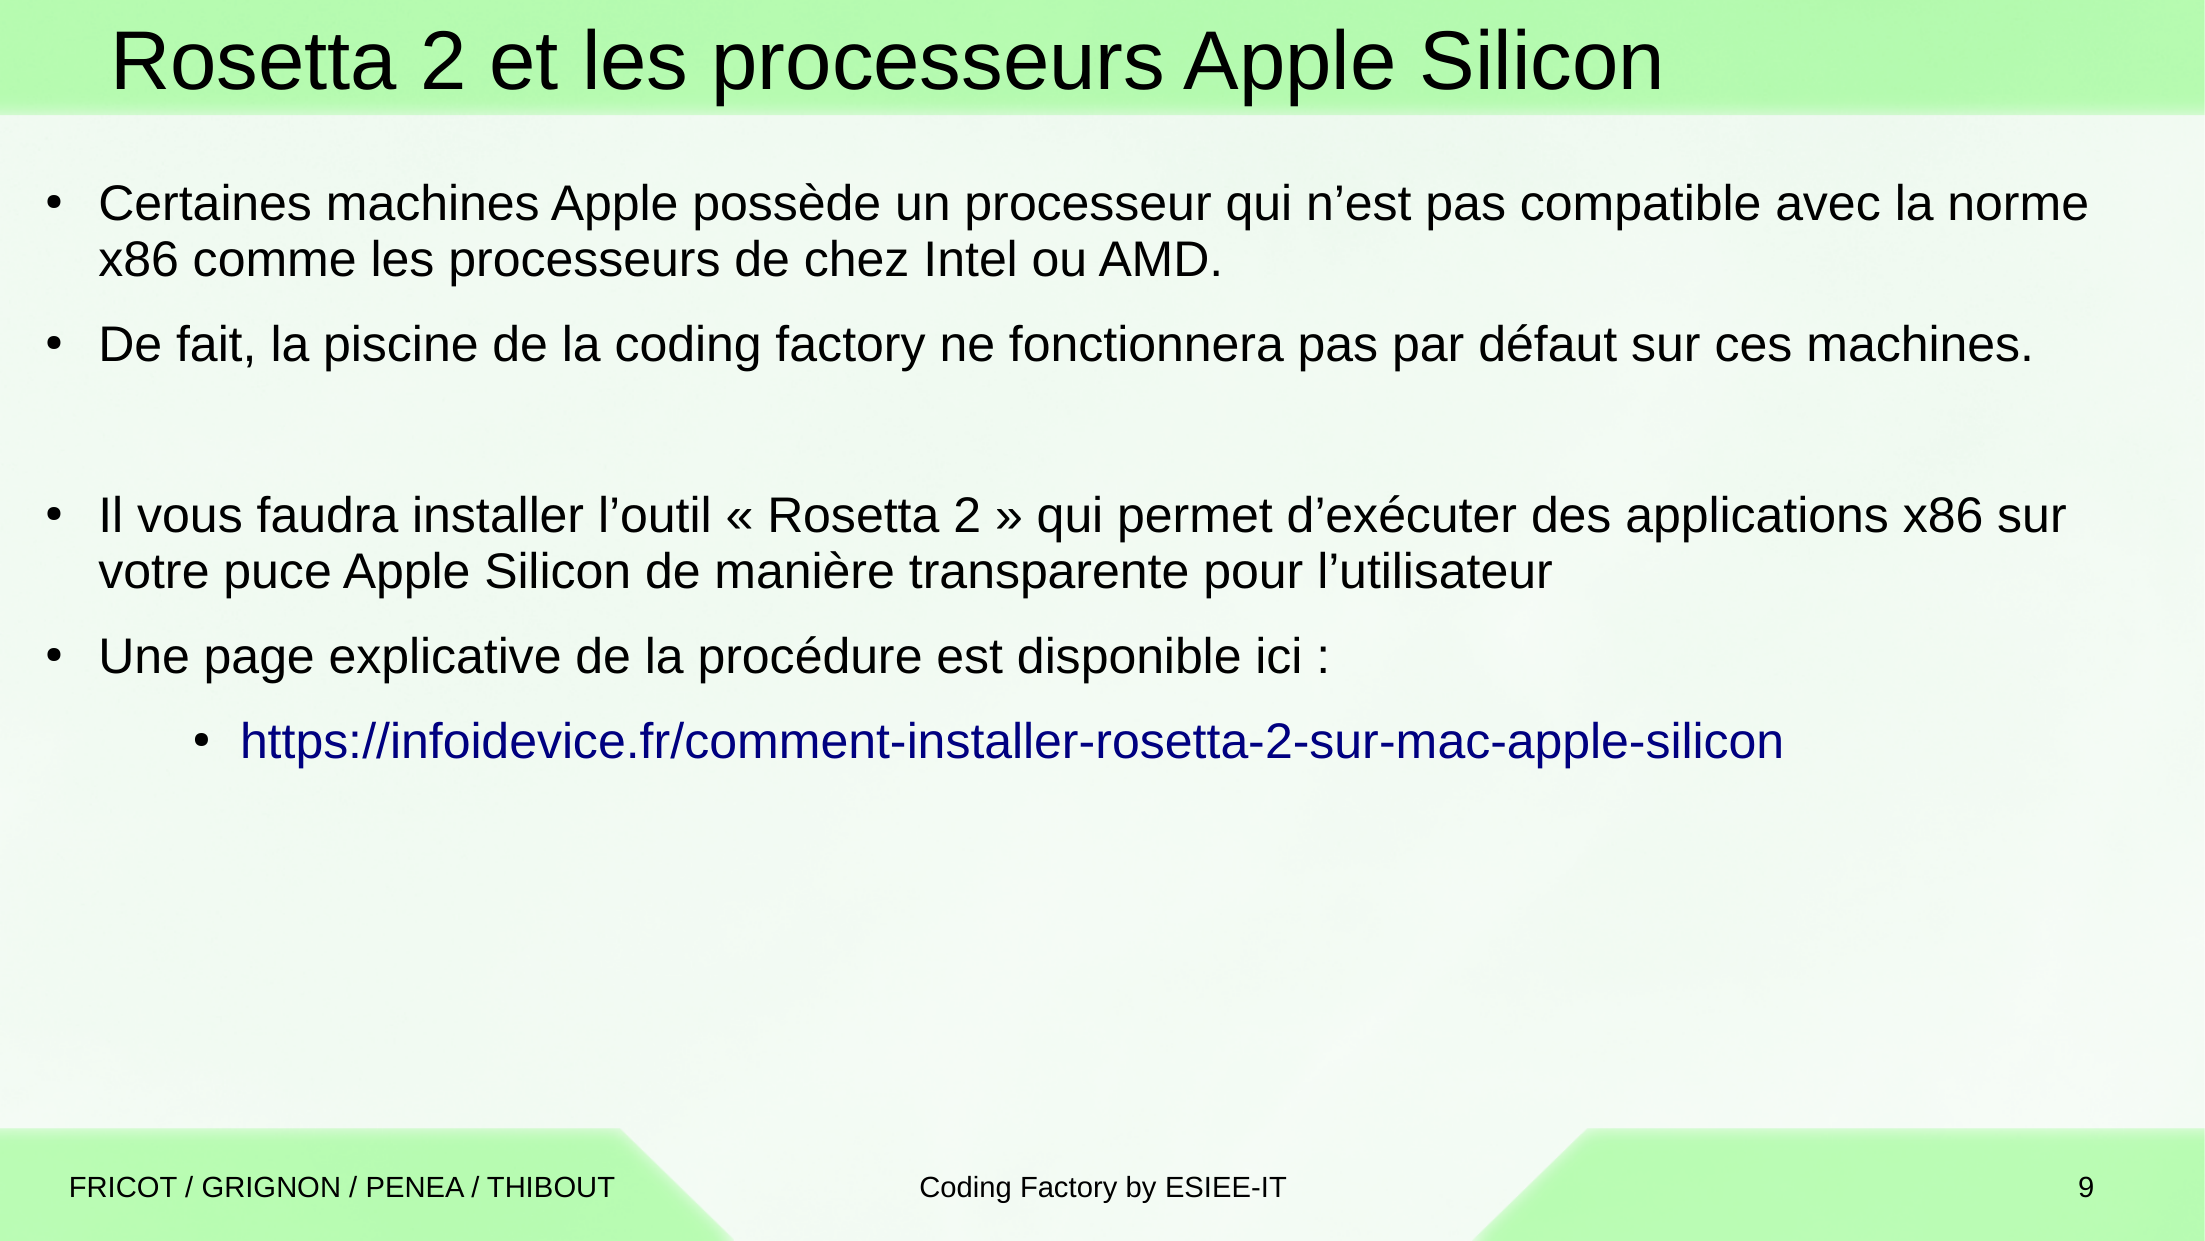

# Rosetta 2 et les processeurs Apple Silicon
Certaines machines Apple possède un processeur qui n’est pas compatible avec la norme x86 comme les processeurs de chez Intel ou AMD.
De fait, la piscine de la coding factory ne fonctionnera pas par défaut sur ces machines.
Il vous faudra installer l’outil « Rosetta 2 » qui permet d’exécuter des applications x86 sur votre puce Apple Silicon de manière transparente pour l’utilisateur
Une page explicative de la procédure est disponible ici :
https://infoidevice.fr/comment-installer-rosetta-2-sur-mac-apple-silicon
FRICOT / GRIGNON / PENEA / THIBOUT
Coding Factory by ESIEE-IT
9